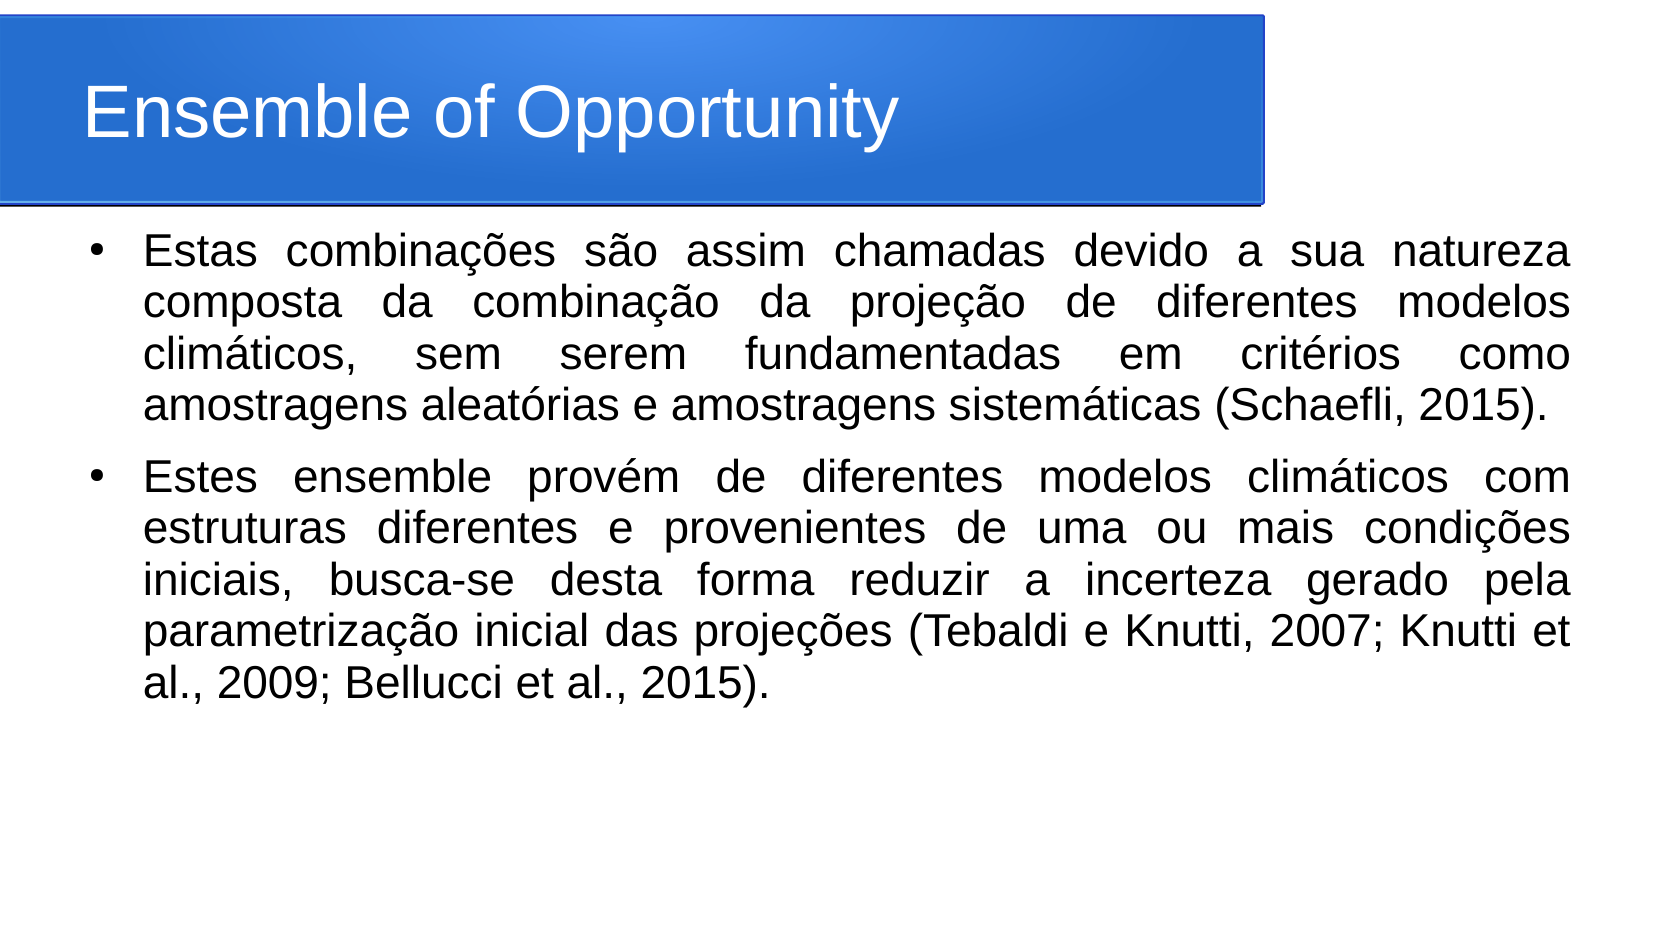

# Ensemble of Opportunity
Estas combinações são assim chamadas devido a sua natureza composta da combinação da projeção de diferentes modelos climáticos, sem serem fundamentadas em critérios como amostragens aleatórias e amostragens sistemáticas (Schaefli, 2015).
Estes ensemble provém de diferentes modelos climáticos com estruturas diferentes e provenientes de uma ou mais condições iniciais, busca-se desta forma reduzir a incerteza gerado pela parametrização inicial das projeções (Tebaldi e Knutti, 2007; Knutti et al., 2009; Bellucci et al., 2015).